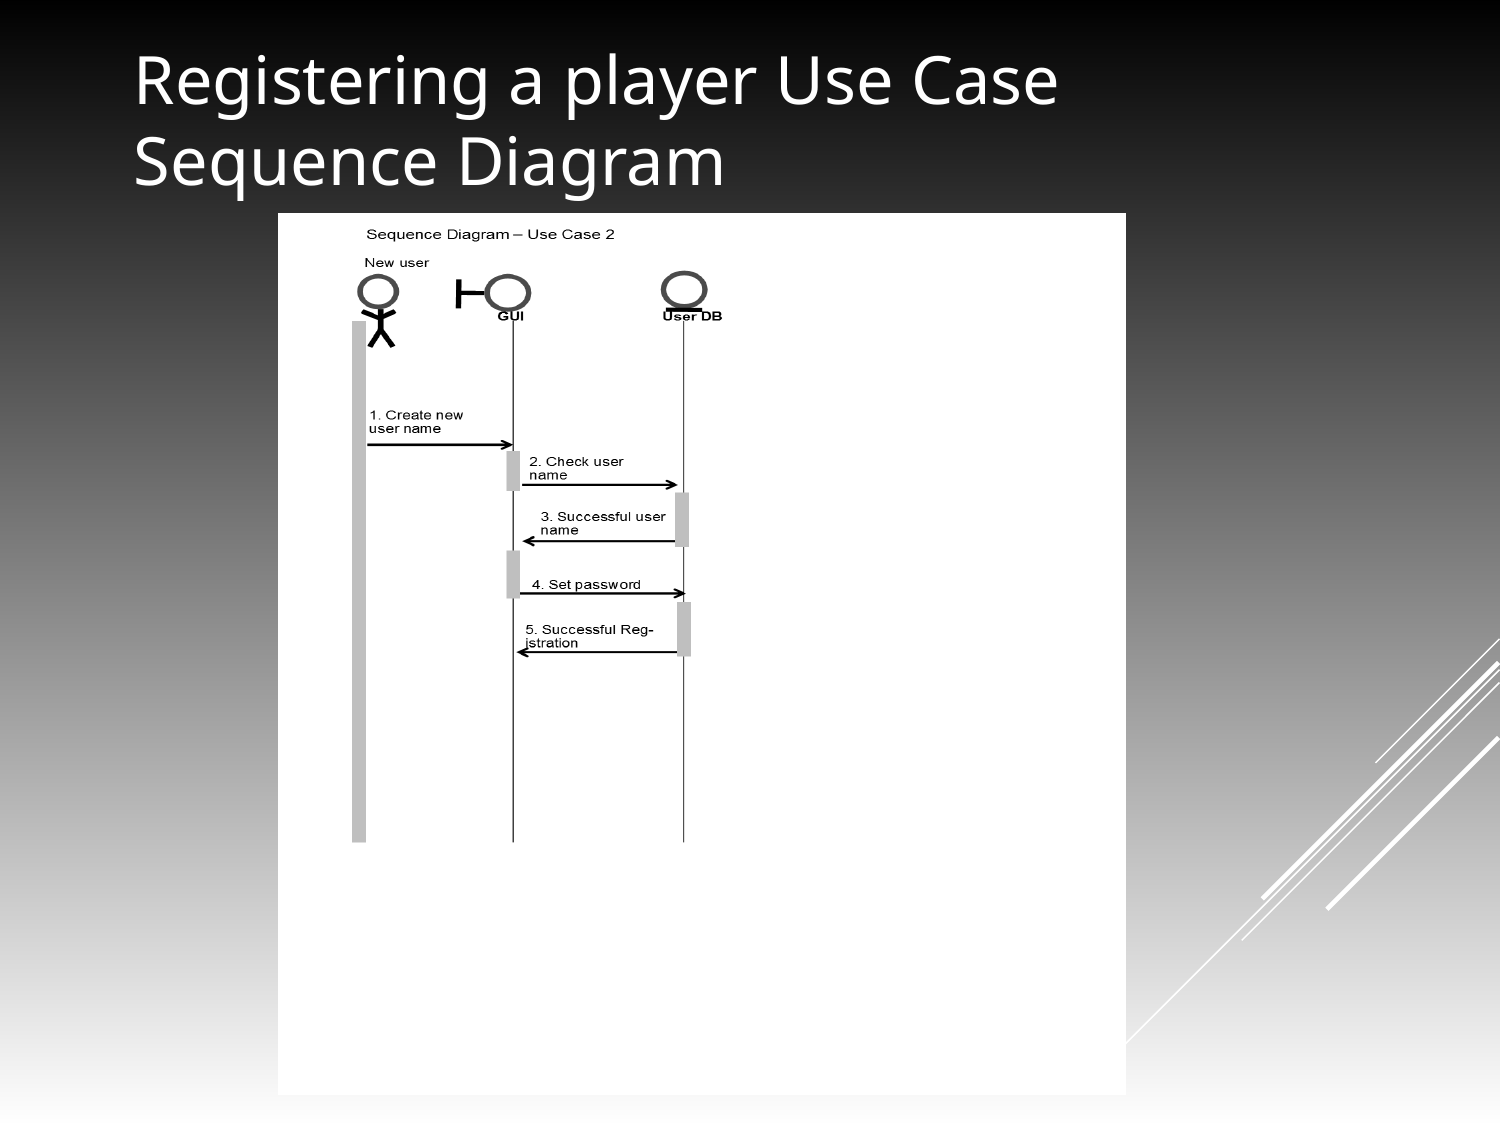

# Registering a player Use Case Sequence Diagram